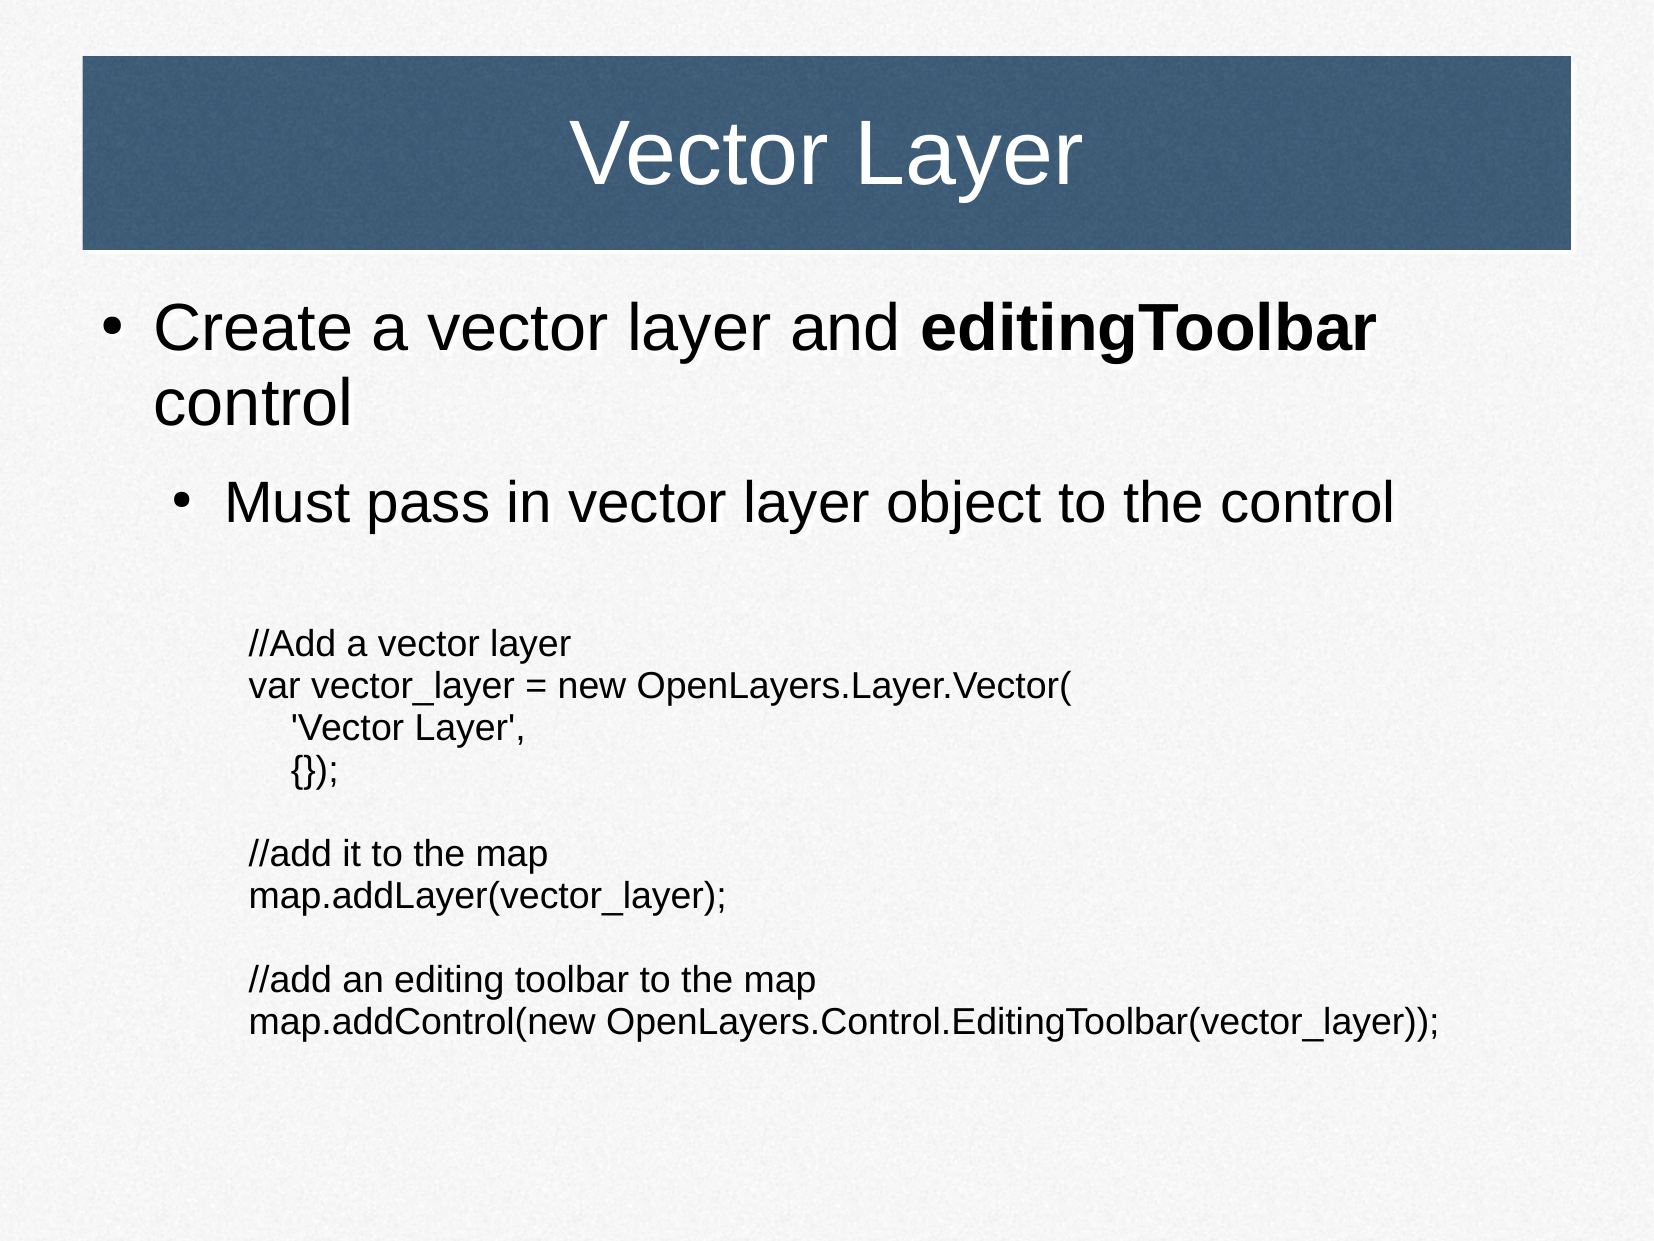

# Vector Layer
Create a vector layer and editingToolbar control
Must pass in vector layer object to the control
 //Add a vector layer
 var vector_layer = new OpenLayers.Layer.Vector(
 'Vector Layer',
 {});
 //add it to the map
 map.addLayer(vector_layer);
 //add an editing toolbar to the map
 map.addControl(new OpenLayers.Control.EditingToolbar(vector_layer));